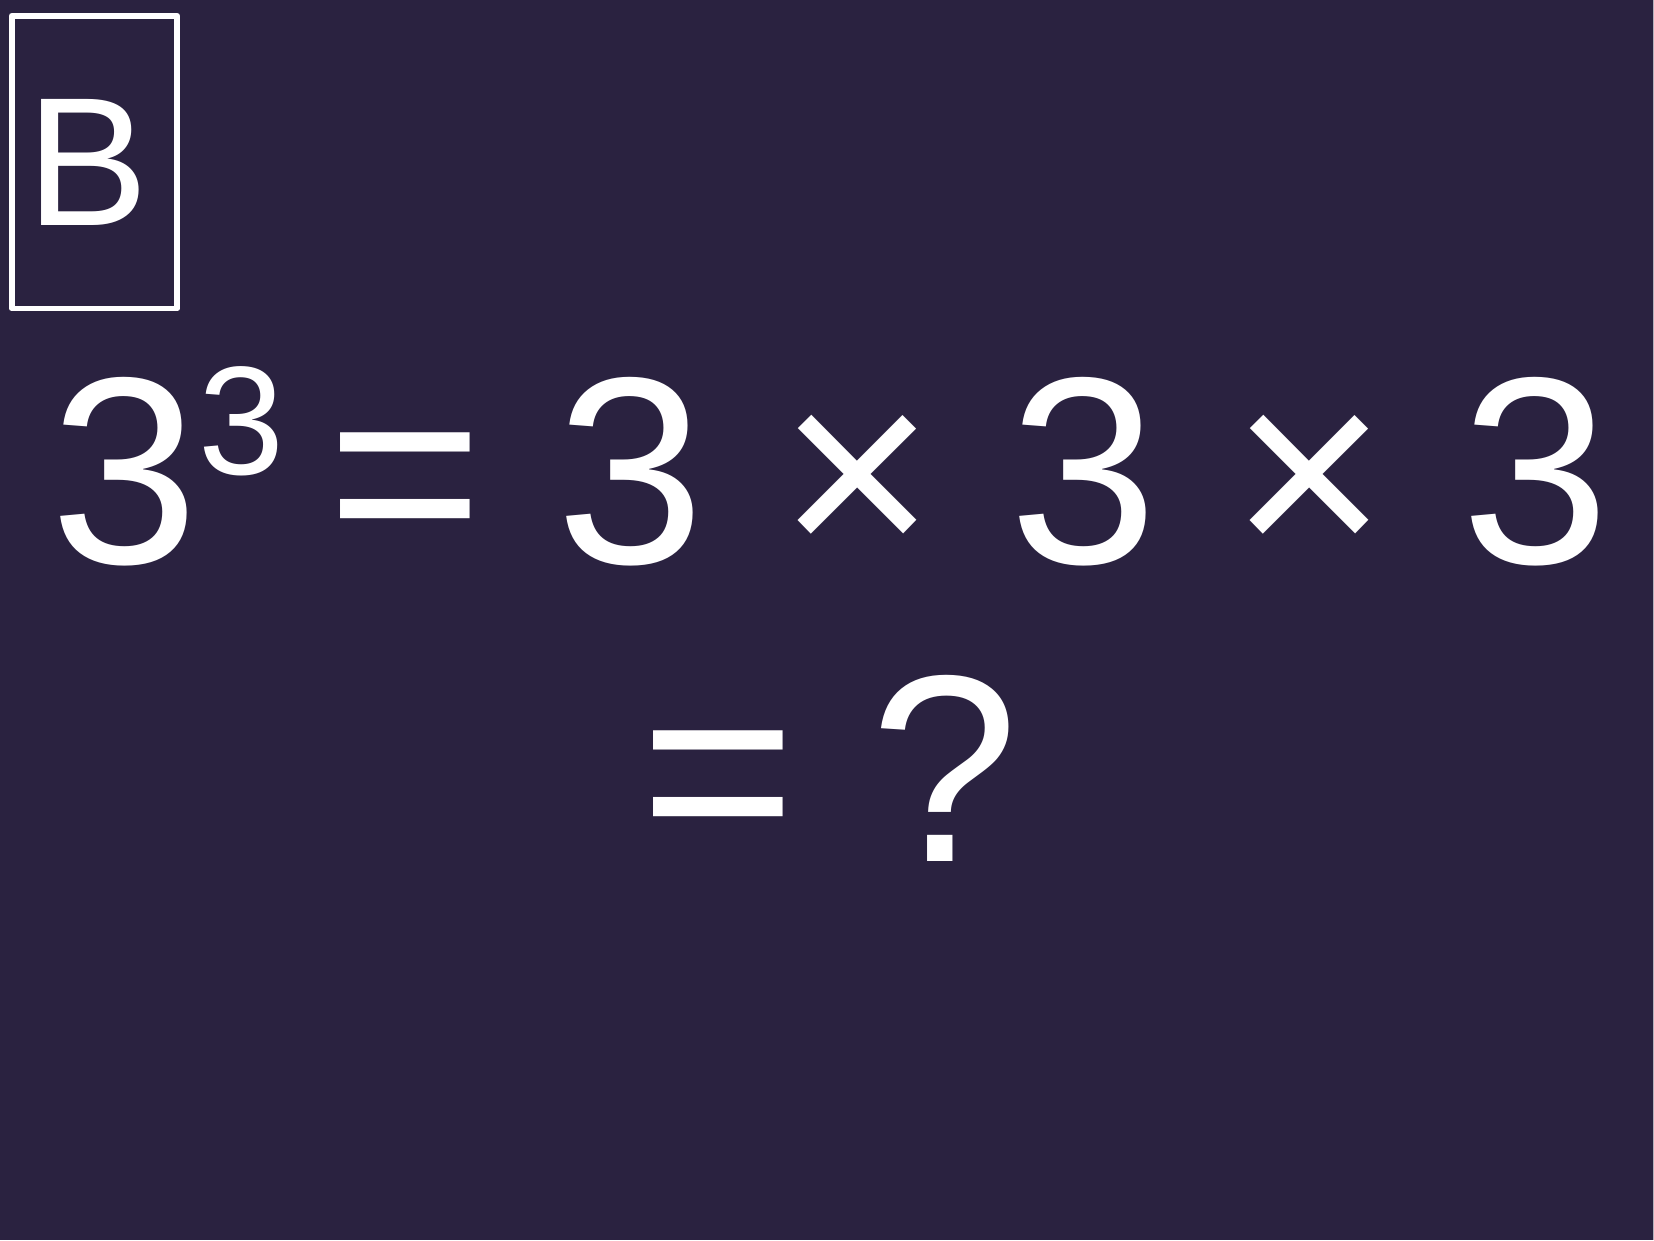

B
# 33 = 3 × 3 × 3 = ?